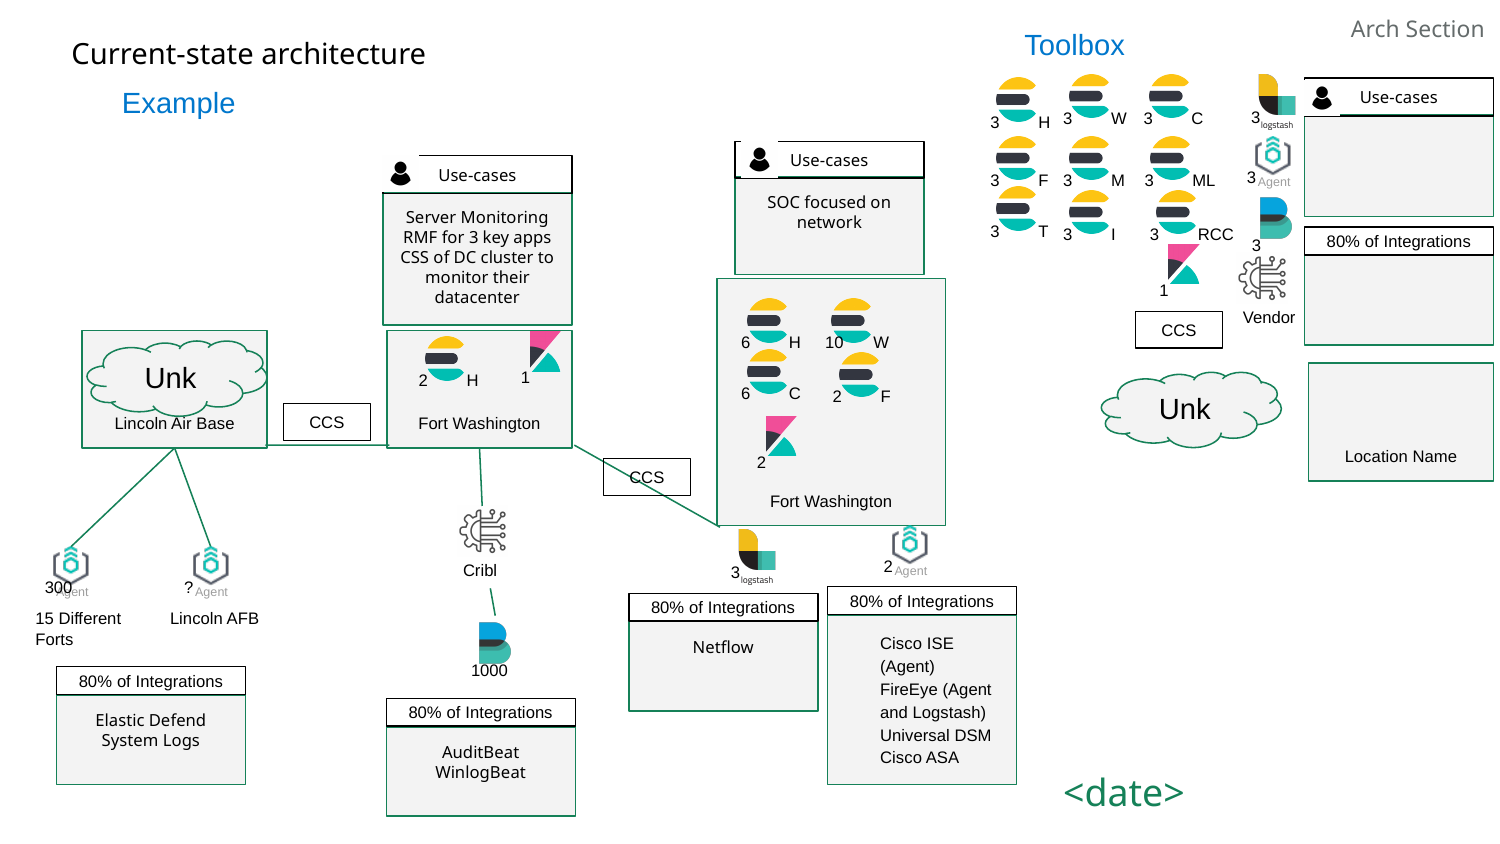

Arch Section
Toolbox
# Current-state architecture
Example
3
W
3
C
3
3
H
Use-cases
3
F
3
M
3
ML
Agent
3
Use-cases
SOC focused on network
Use-cases
Server Monitoring
RMF for 3 key apps
CSS of DC cluster to monitor their datacenter
3
T
3
I
3
RCC
3
80% of Integrations
1
Vendor
Fort Washington
6
H
10
W
CCS
Lincoln Air Base
Fort Washington
1
2
H
Unk
6
C
2
F
Location Name
Unk
CCS
2
CCS
Cribl
Agent
2
3
Agent
300
Agent
?
80% of Integrations
Cisco ISE (Agent)
FireEye (Agent and Logstash)
Universal DSM
Cisco ASA
15 Different Forts
Lincoln AFB
80% of Integrations
Netflow
1000
80% of Integrations
Elastic Defend
System Logs
80% of Integrations
AuditBeat
WinlogBeat
<date>